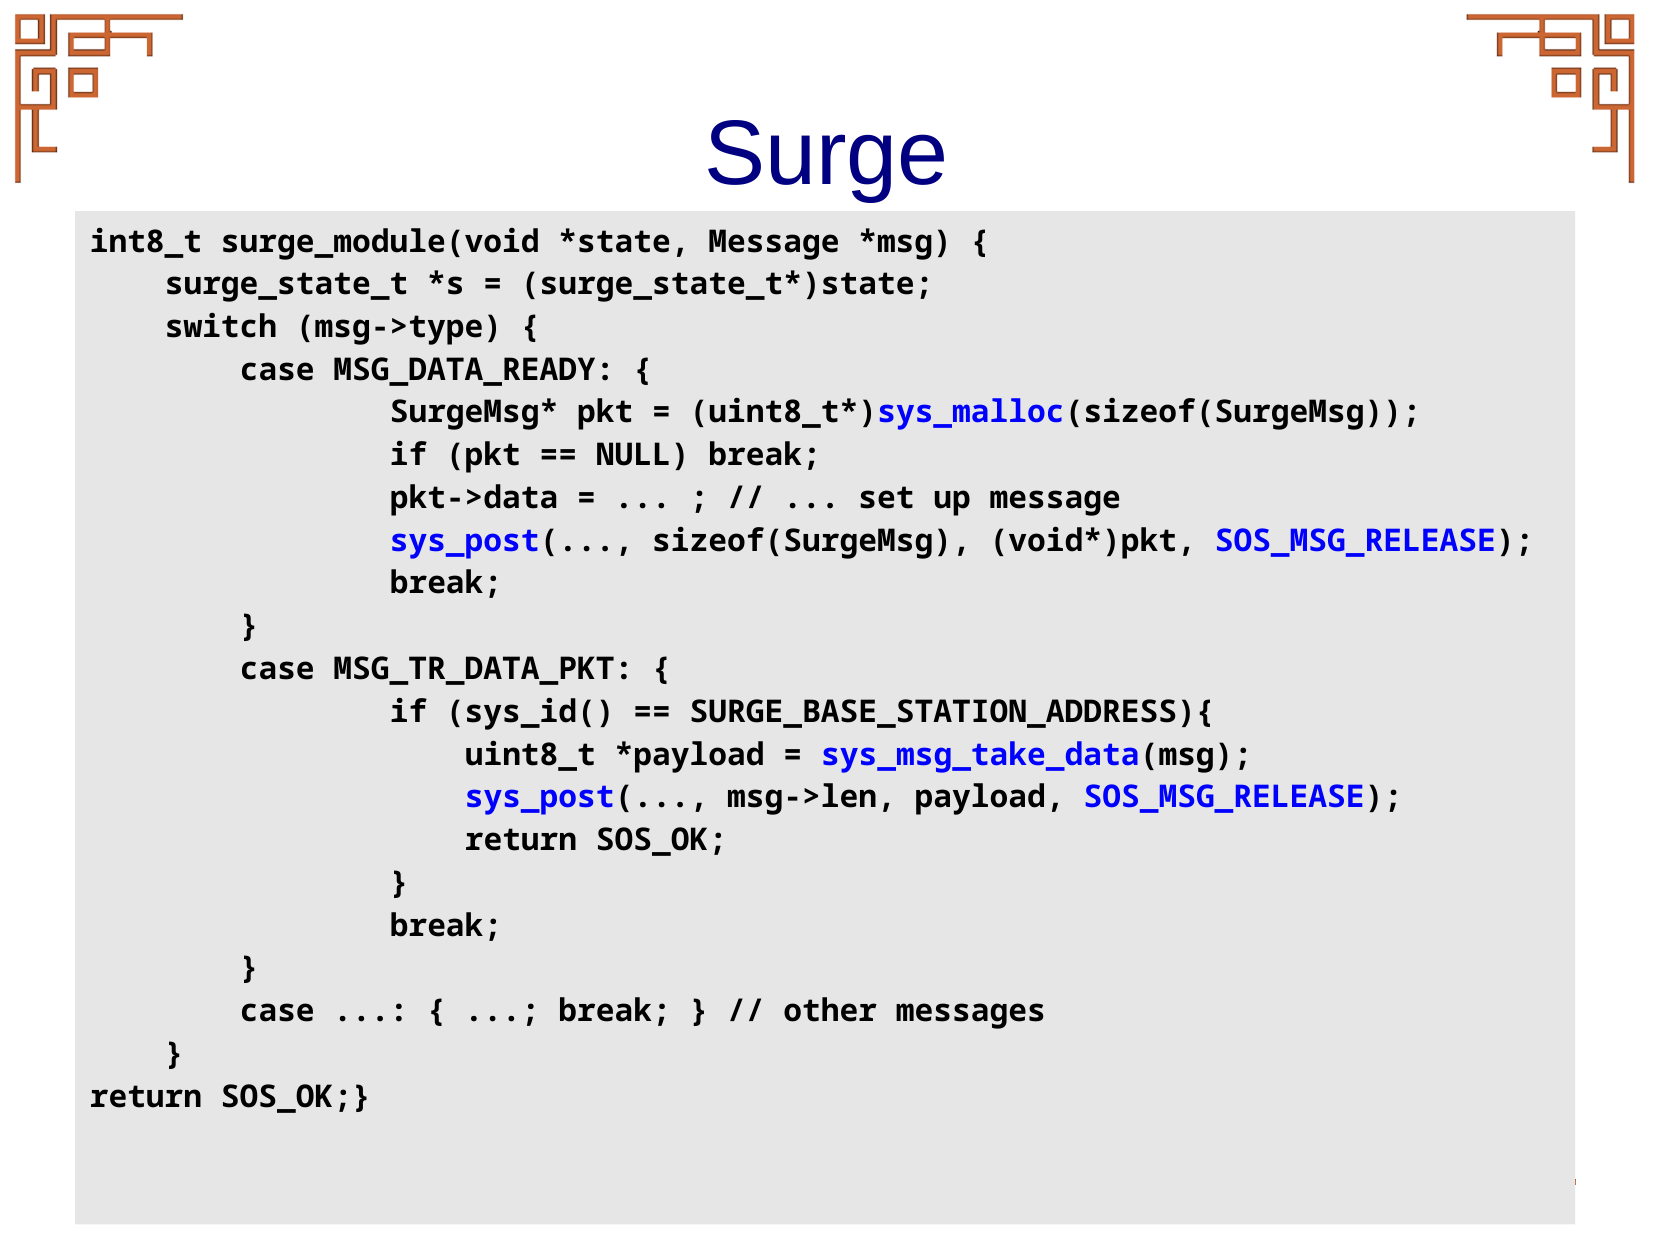

# Surge
int8_t surge_module(void *state, Message *msg) {
 	surge_state_t *s = (surge_state_t*)state;
 	switch (msg->type) {
 		case MSG_DATA_READY: {
 			SurgeMsg* pkt = (uint8_t*)sys_malloc(sizeof(SurgeMsg));
 			if (pkt == NULL) break;
 			pkt->data = ... ; // ... set up message
 			sys_post(..., sizeof(SurgeMsg), (void*)pkt, SOS_MSG_RELEASE);
 			break;
 		}
 		case MSG_TR_DATA_PKT: {
 			if (sys_id() == SURGE_BASE_STATION_ADDRESS){
 				uint8_t *payload = sys_msg_take_data(msg);
 				sys_post(..., msg->len, payload, SOS_MSG_RELEASE);
 				return SOS_OK;
 				}
 			break;
		}
		case ...: { ...; break; } // other messages
	}
return SOS_OK;}
April 21, 2006
CENS Seminar Series
13